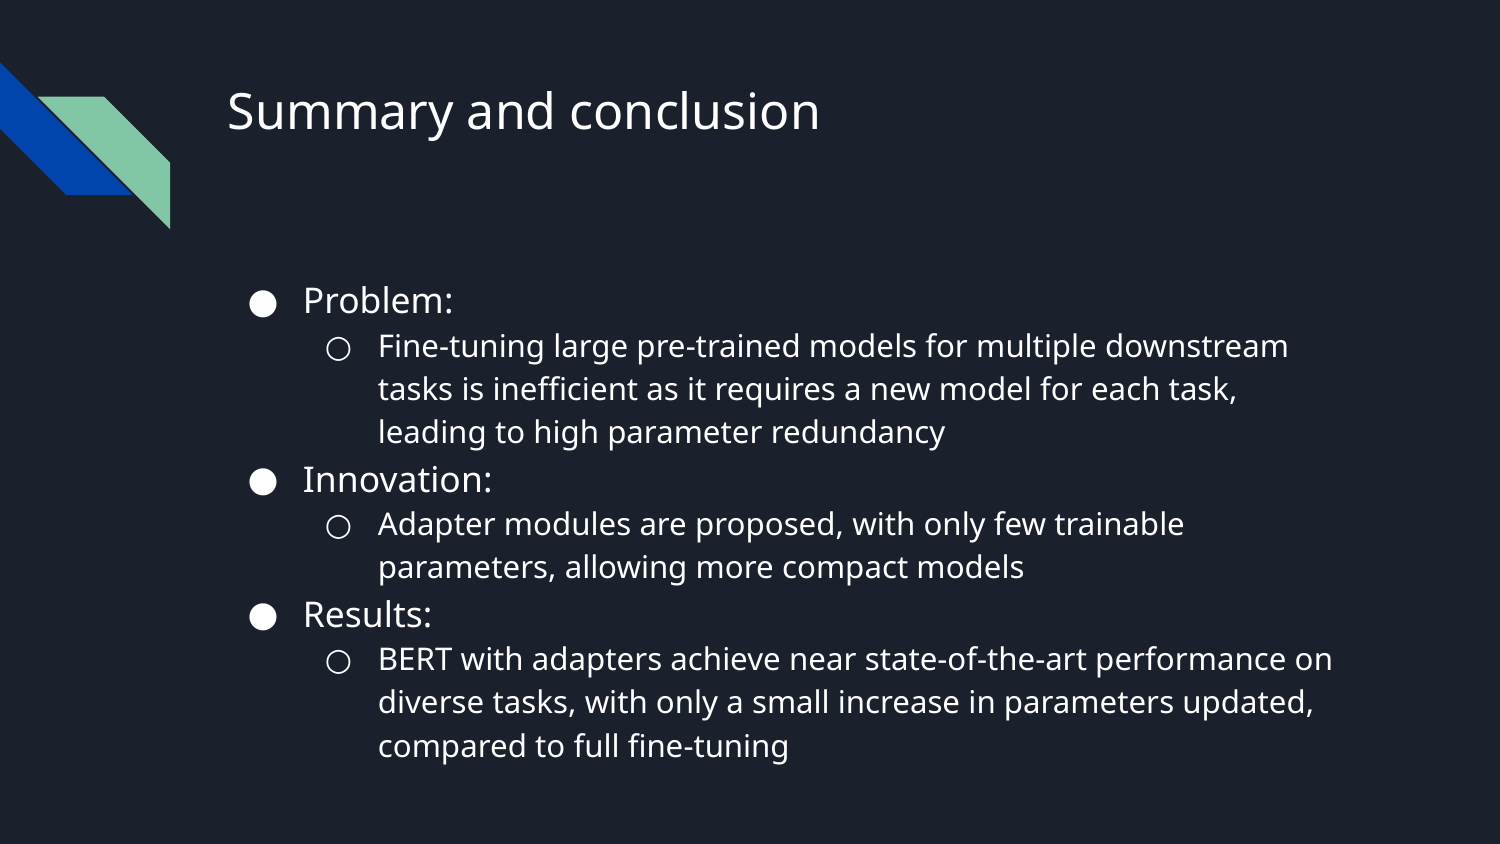

# Summary and conclusion
Problem:
Fine-tuning large pre-trained models for multiple downstream tasks is inefficient as it requires a new model for each task, leading to high parameter redundancy
Innovation:
Adapter modules are proposed, with only few trainable parameters, allowing more compact models
Results:
BERT with adapters achieve near state-of-the-art performance on diverse tasks, with only a small increase in parameters updated, compared to full fine-tuning